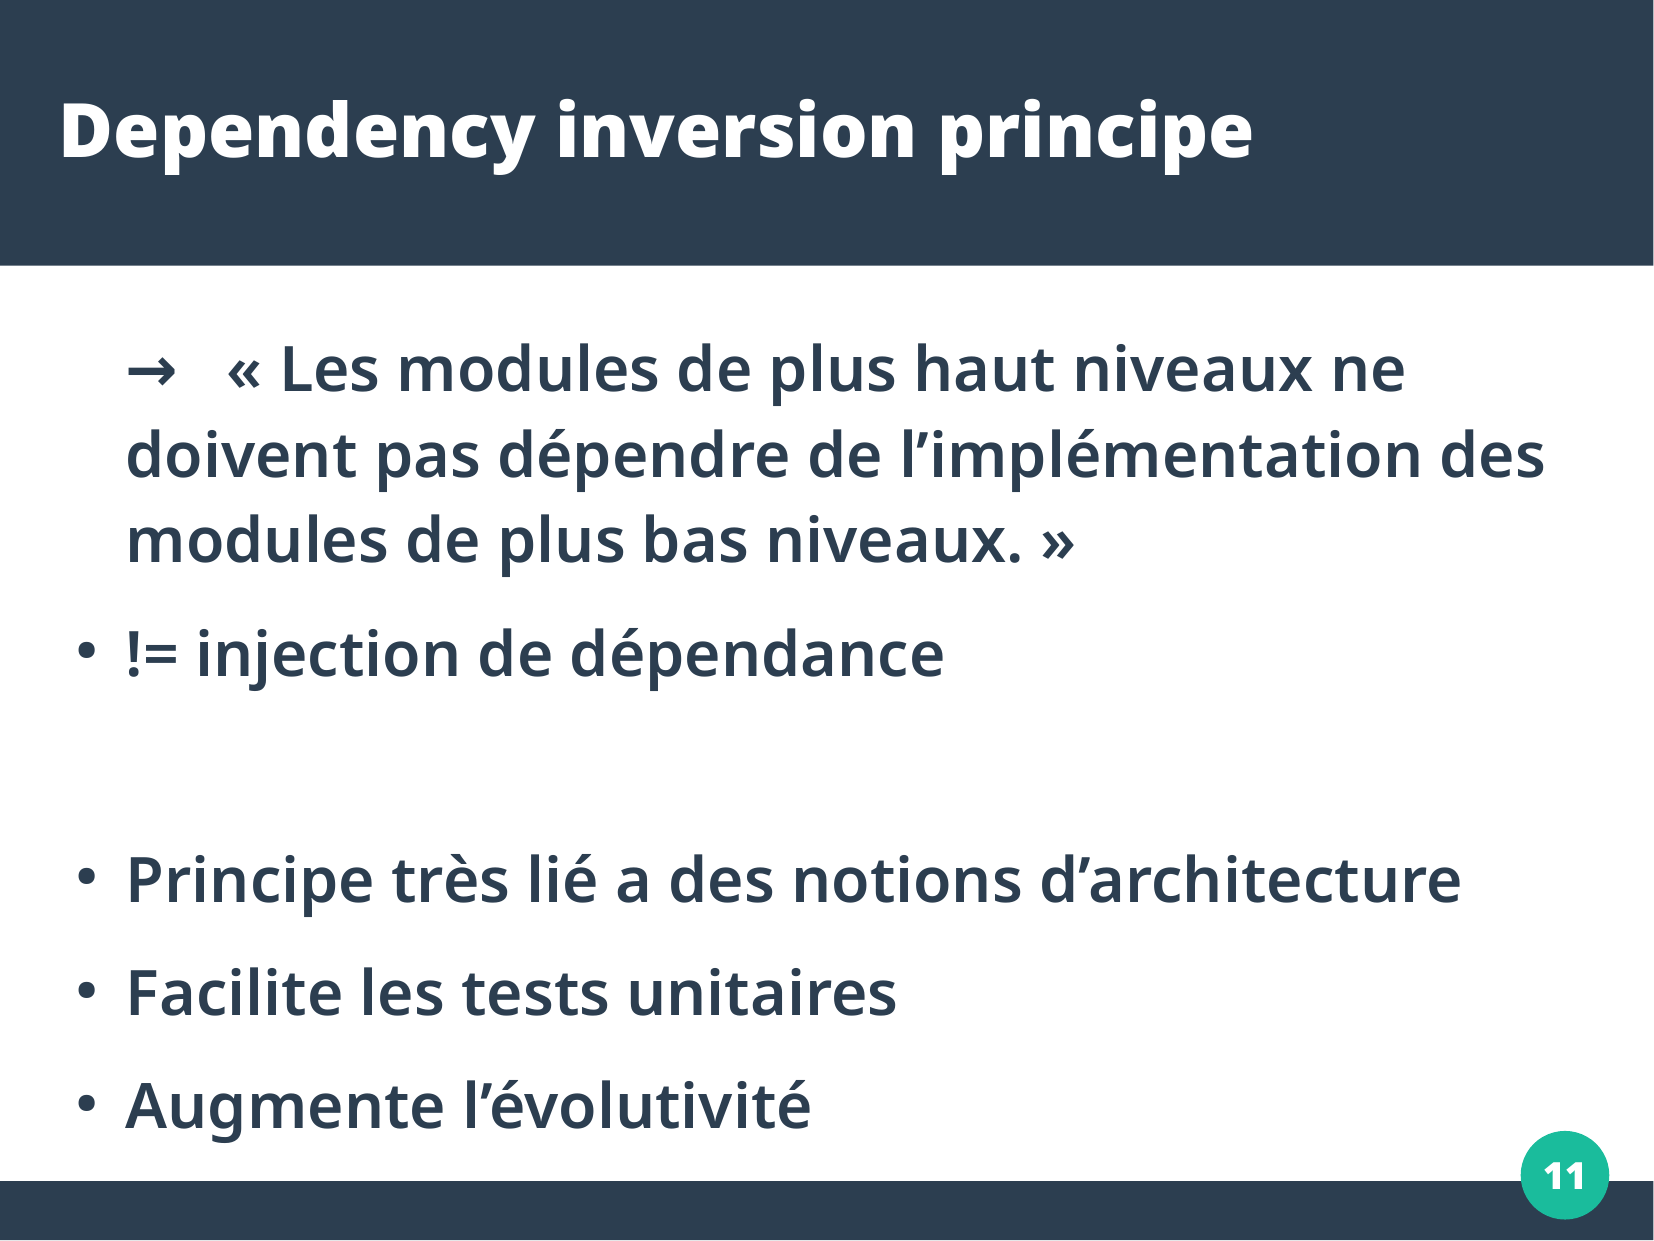

# Dependency inversion principe
→ « Les modules de plus haut niveaux ne doivent pas dépendre de l’implémentation des modules de plus bas niveaux. »
!= injection de dépendance
Principe très lié a des notions d’architecture
Facilite les tests unitaires
Augmente l’évolutivité
11